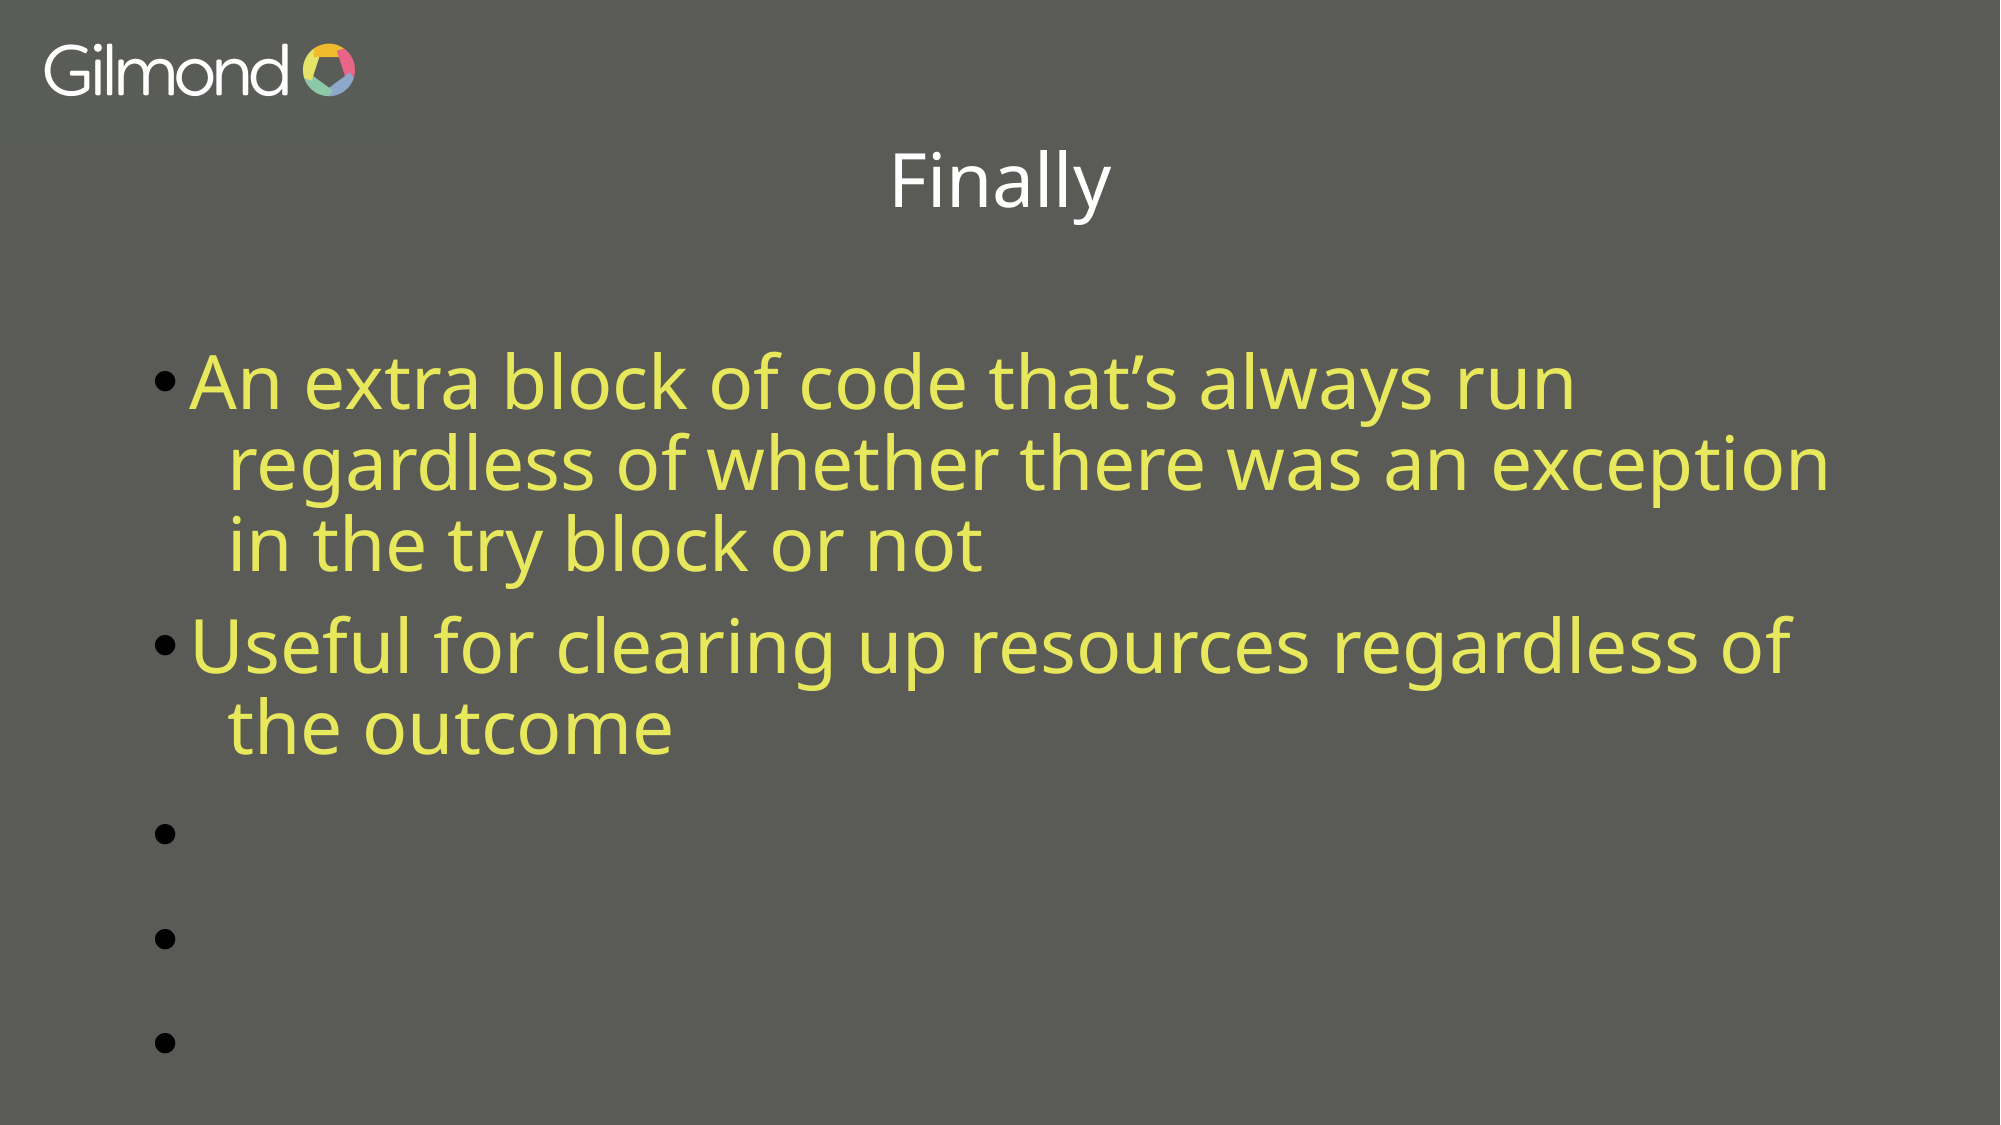

# Finally
An extra block of code that’s always run regardless of whether there was an exception in the try block or not
Useful for clearing up resources regardless of the outcome